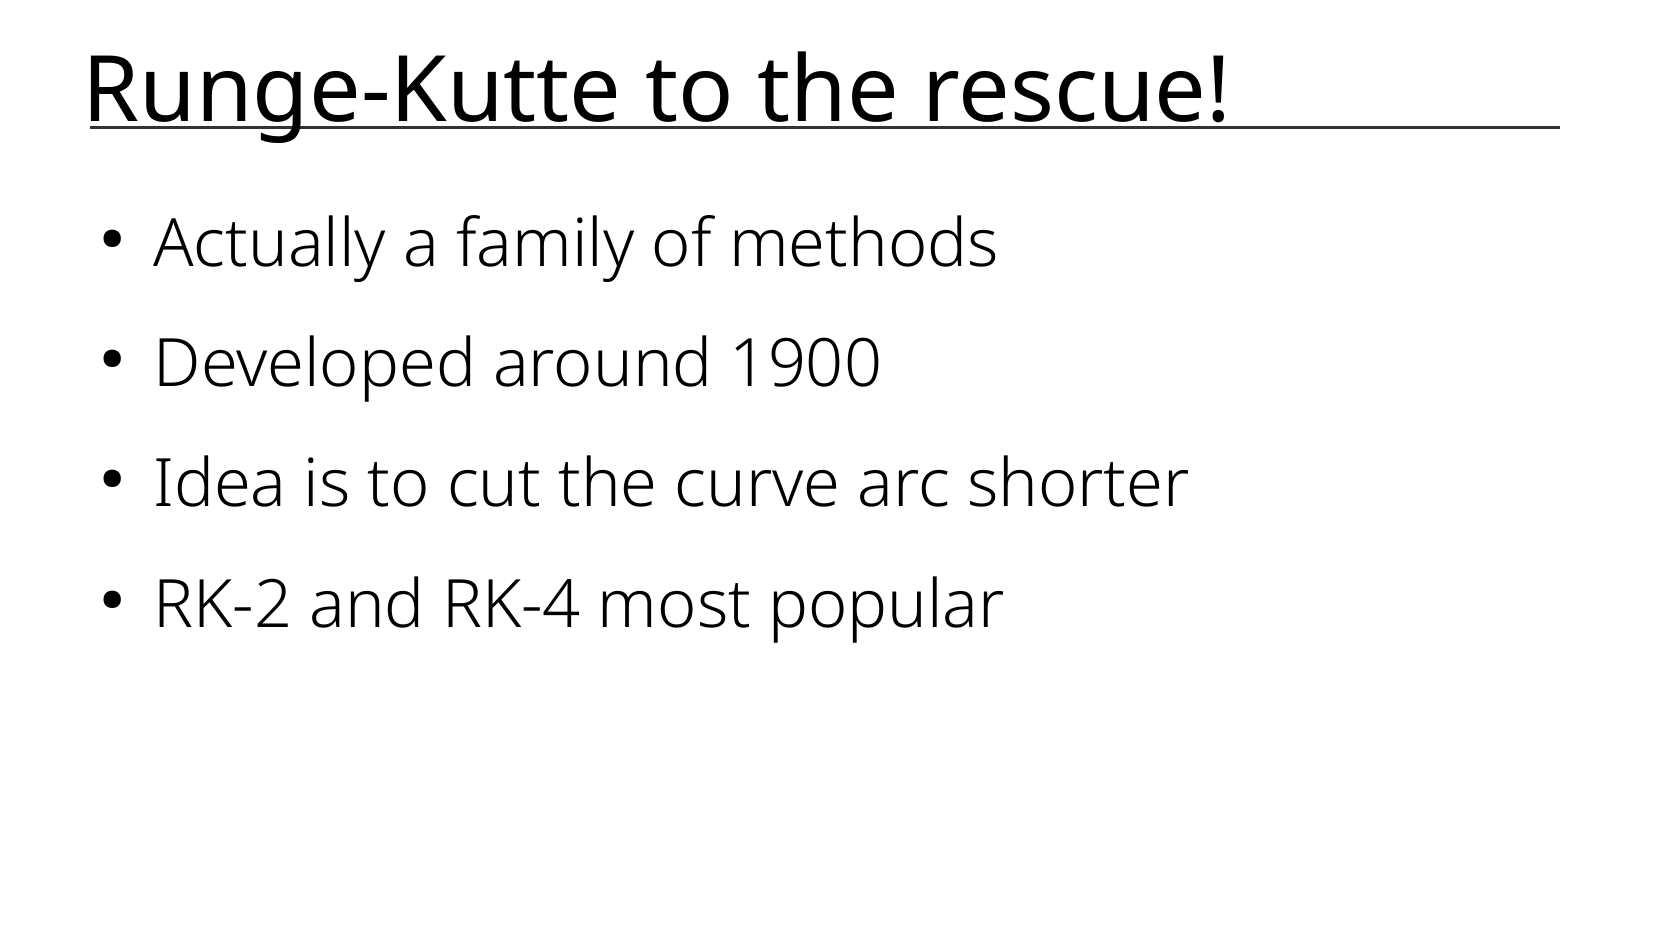

# Runge-Kutte to the rescue!
Actually a family of methods
Developed around 1900
Idea is to cut the curve arc shorter
RK-2 and RK-4 most popular